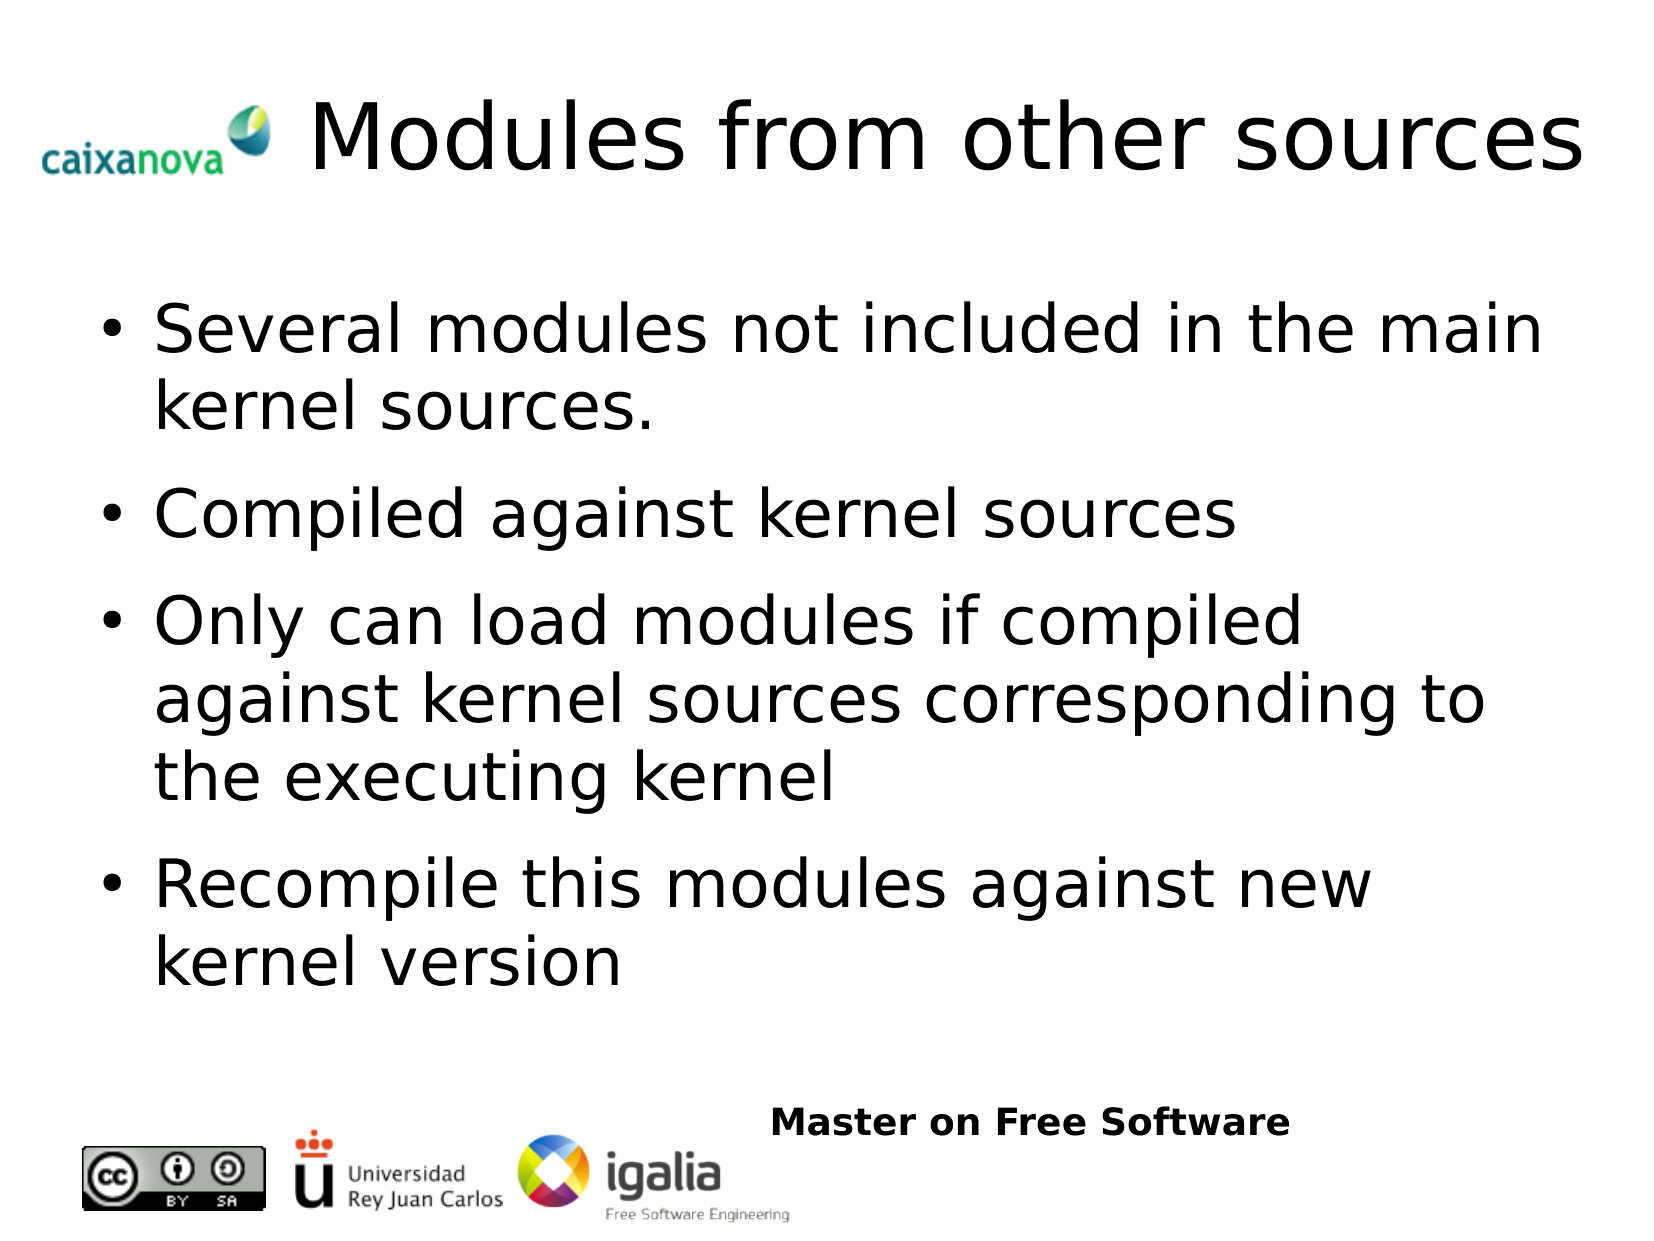

# Modules from other sources
Several modules not included in the main kernel sources.
Compiled against kernel sources
Only can load modules if compiled against kernel sources corresponding to the executing kernel
Recompile this modules against new kernel version